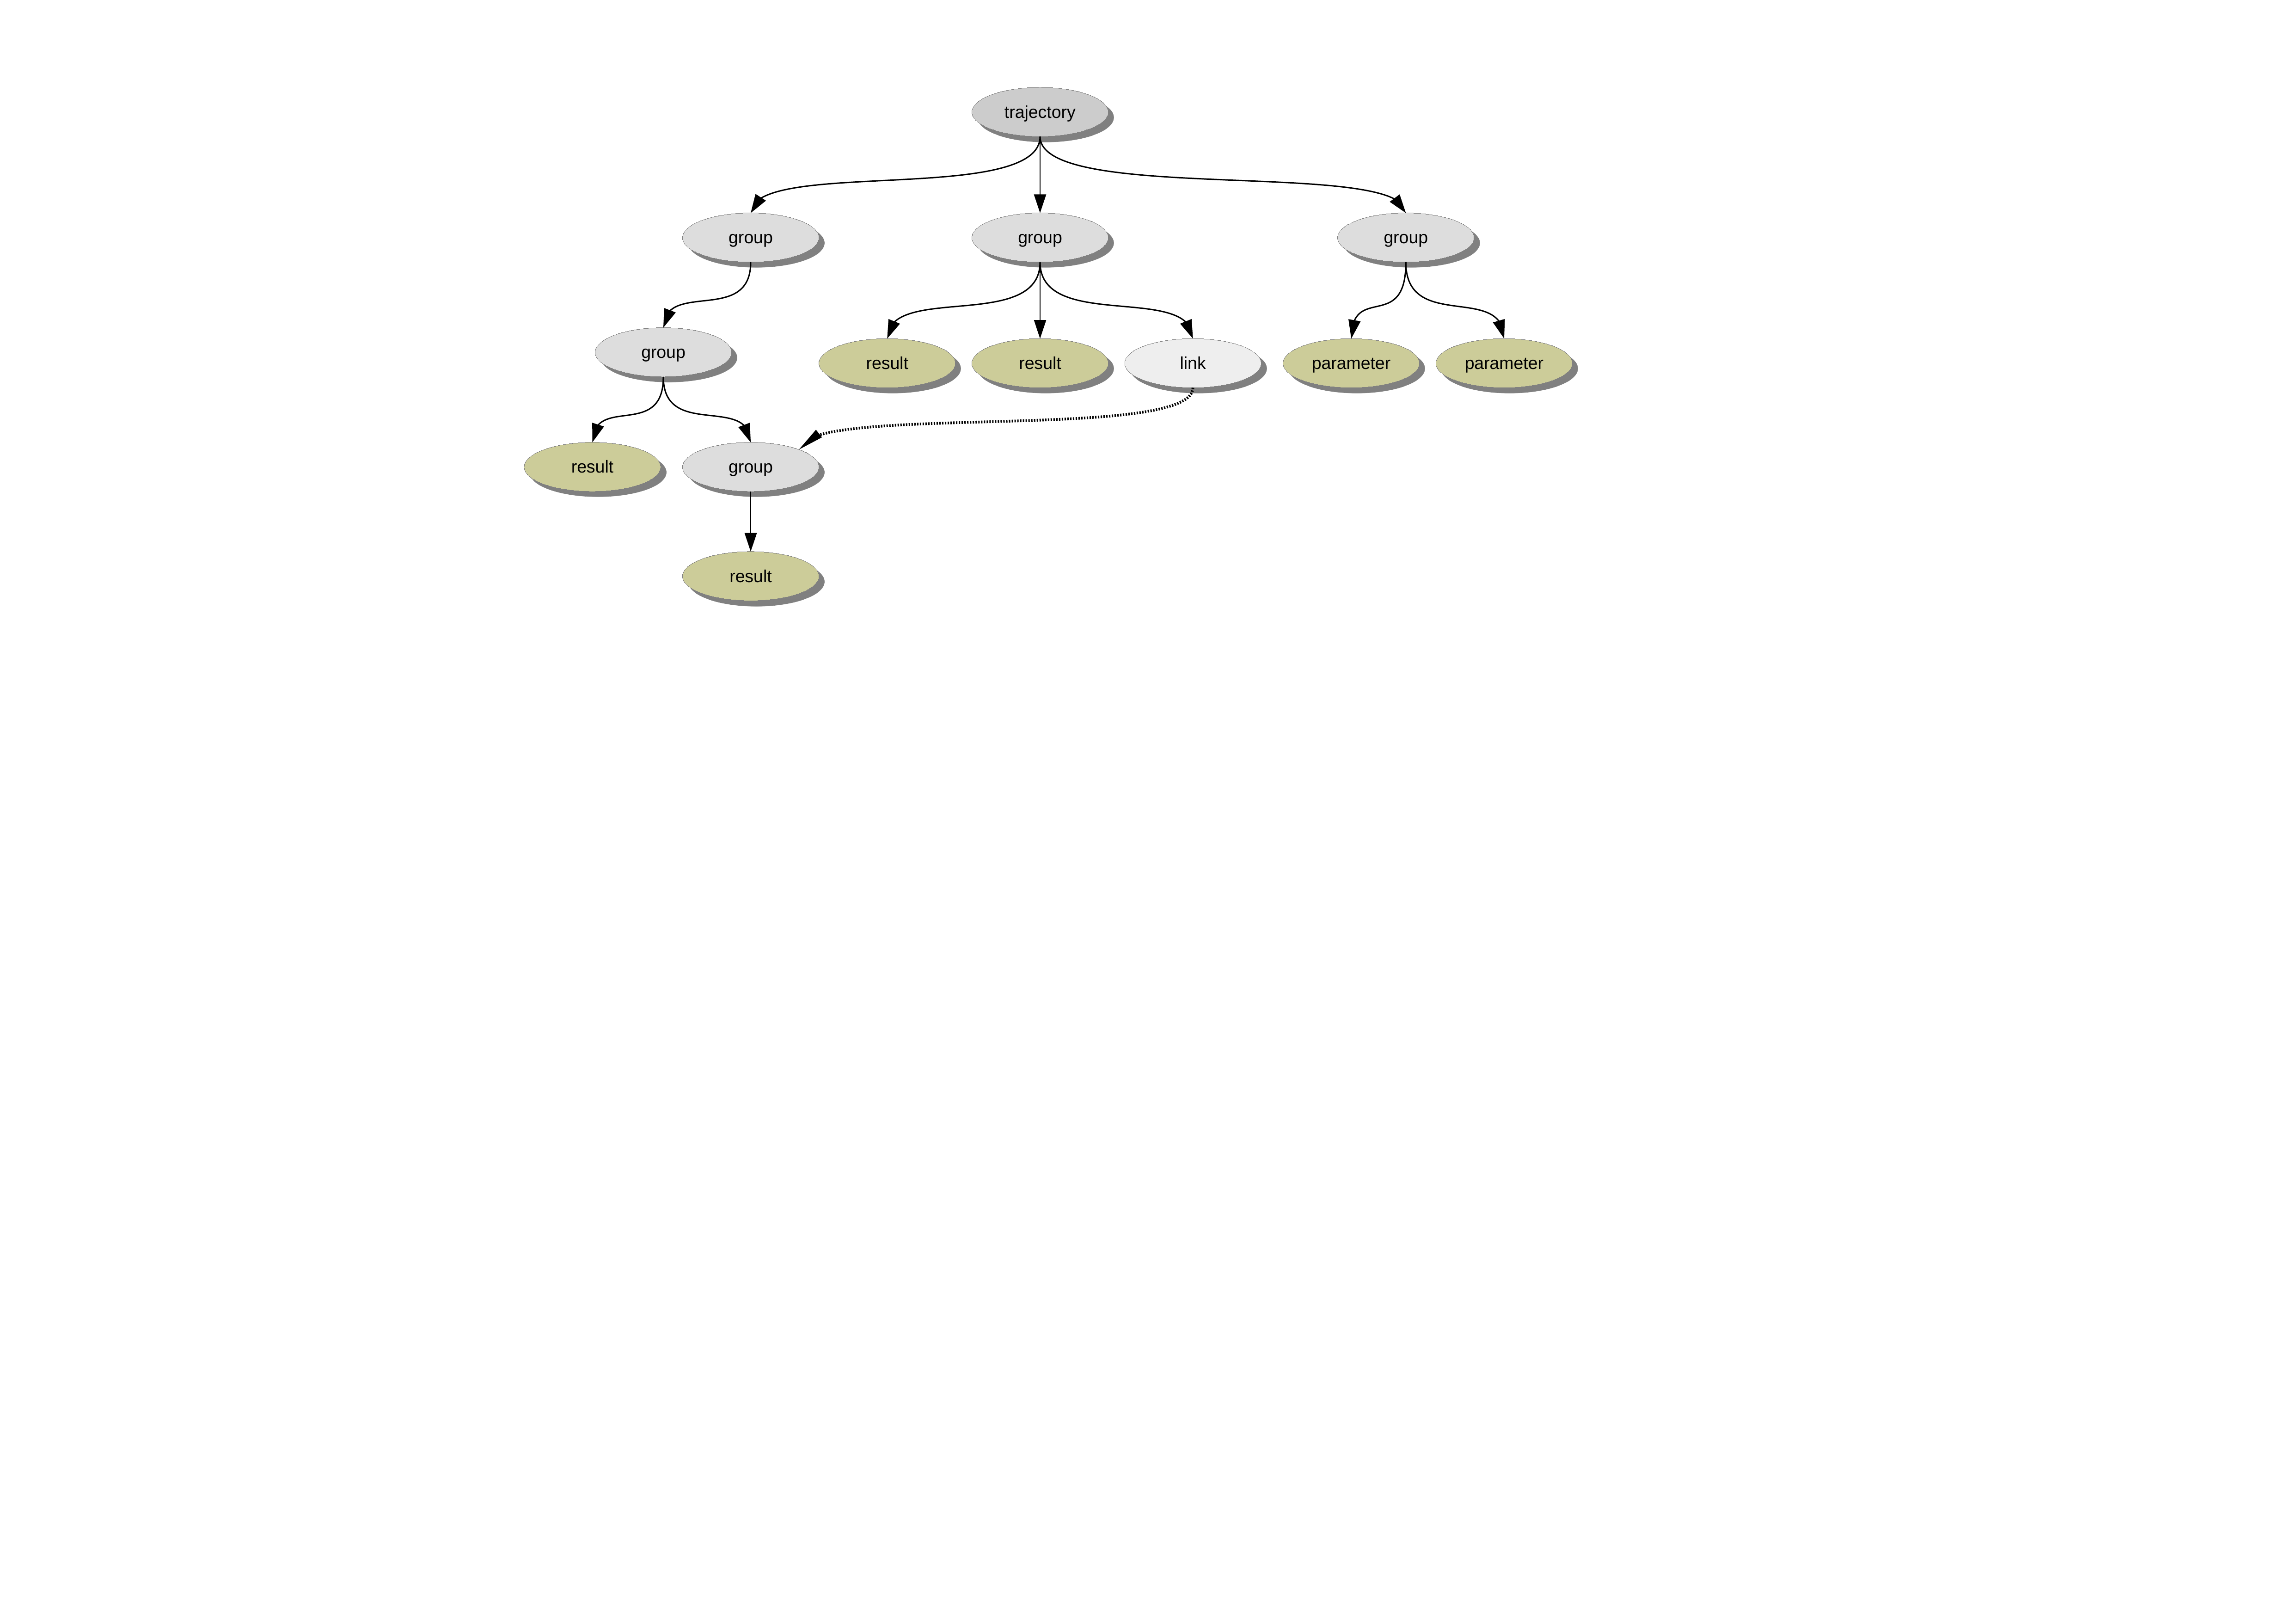

trajectory
group
group
group
group
result
result
link
parameter
parameter
result
group
result